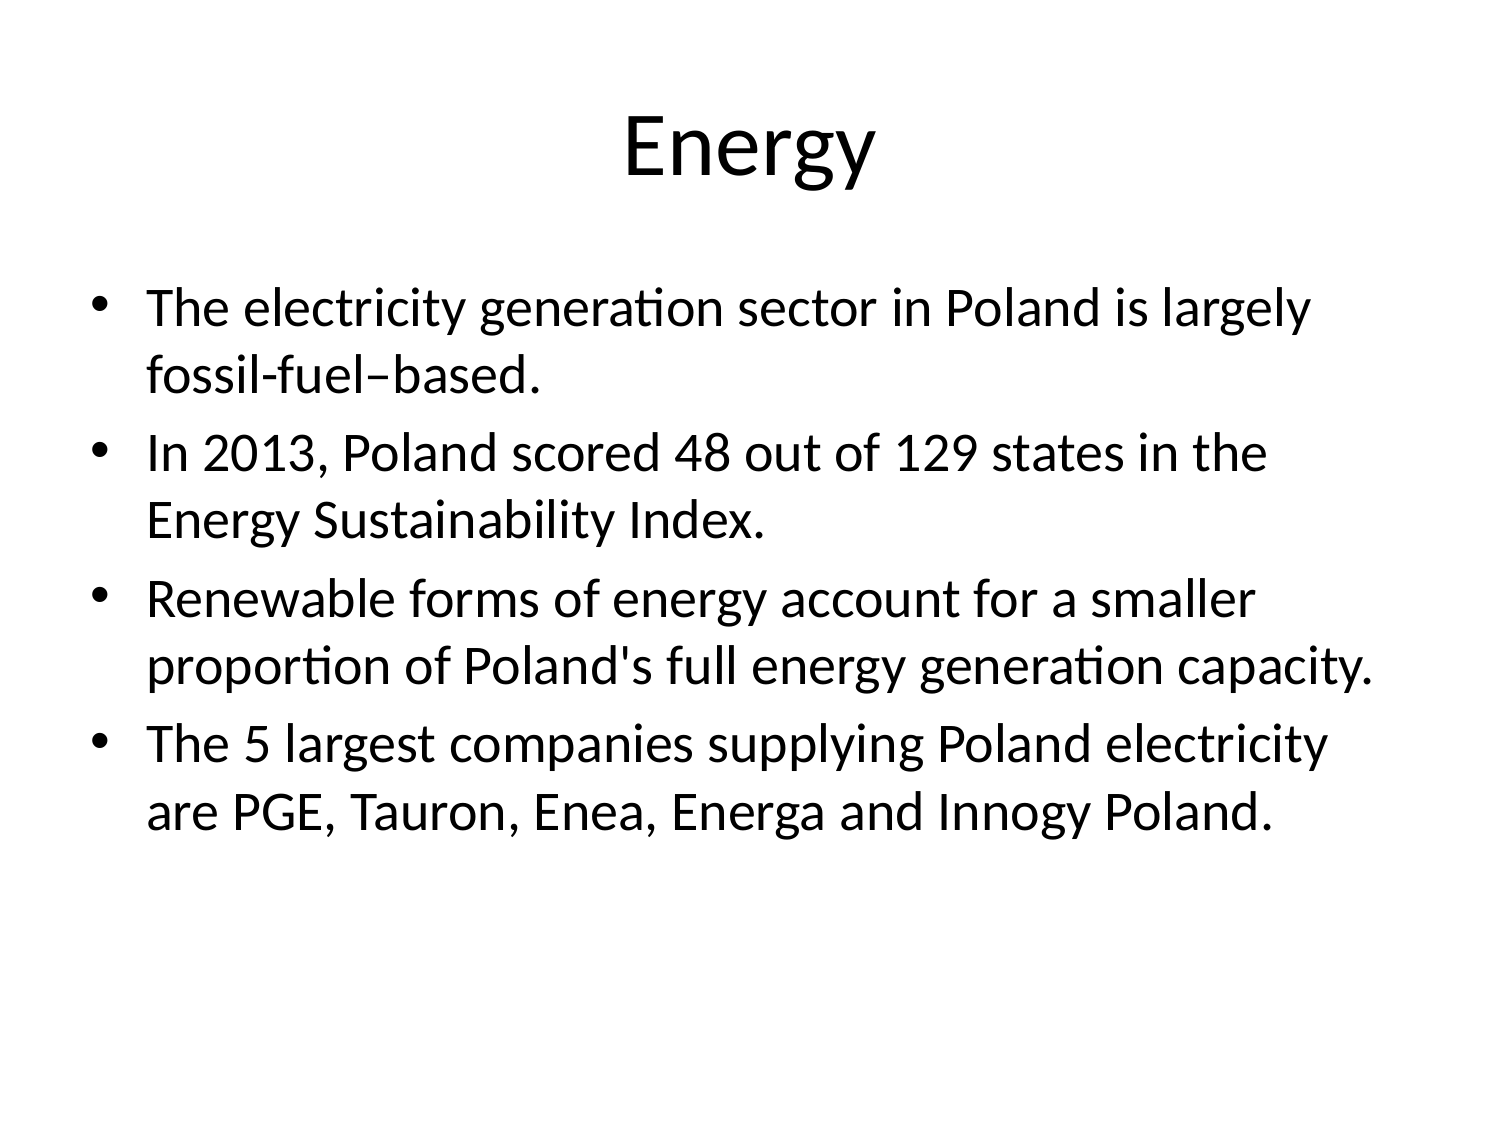

# Energy
The electricity generation sector in Poland is largely fossil-fuel–based.
In 2013, Poland scored 48 out of 129 states in the Energy Sustainability Index.
Renewable forms of energy account for a smaller proportion of Poland's full energy generation capacity.
The 5 largest companies supplying Poland electricity are PGE, Tauron, Enea, Energa and Innogy Poland.